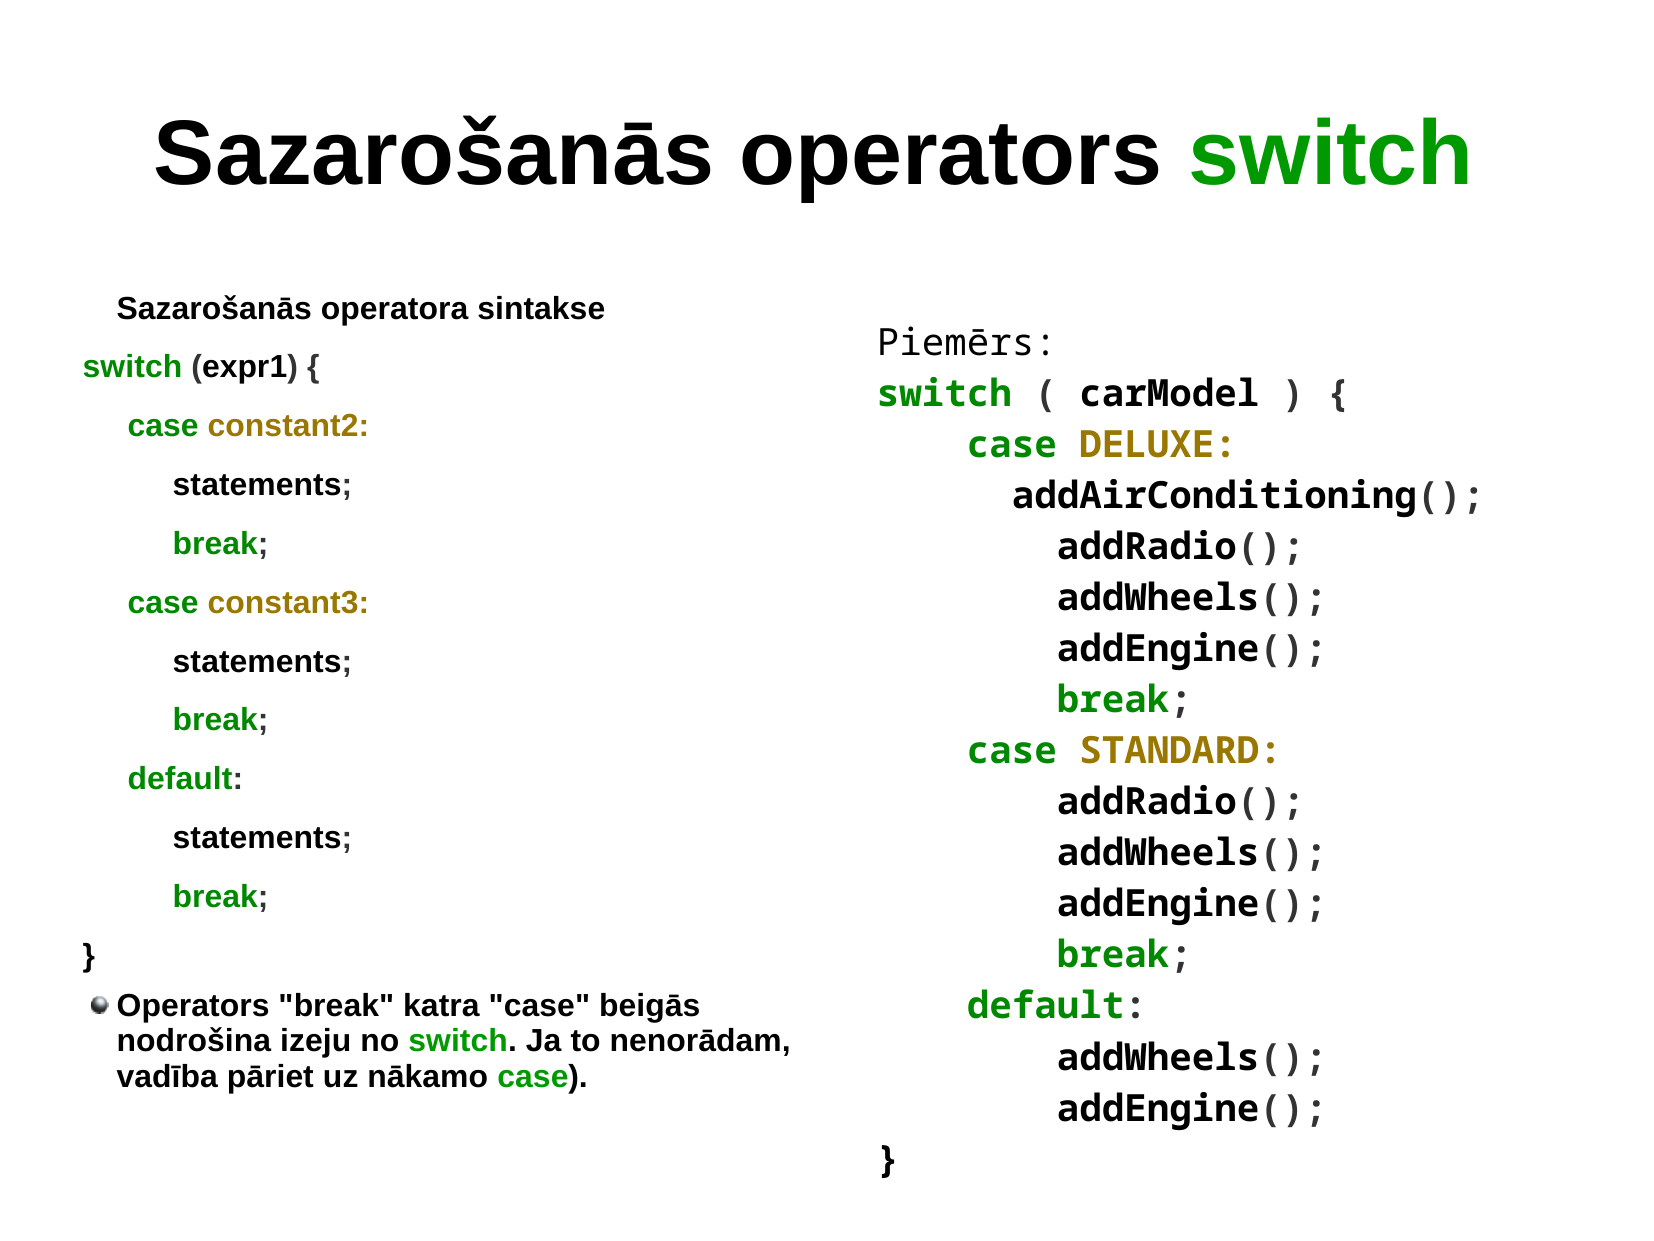

# Sazarošanās operators switch
Sazarošanās operatora sintakse
switch (expr1) {
 case constant2:
 statements;
 break;
 case constant3:
 statements;
 break;
 default:
 statements;
 break;
}
Operators "break" katra "case" beigās nodrošina izeju no switch. Ja to nenorādam, vadība pāriet uz nākamo case).
Piemērs:
switch ( carModel ) {
 case DELUXE:
 addAirConditioning();
 addRadio();
 addWheels();
 addEngine();
 break;
 case STANDARD:
 addRadio();
 addWheels();
 addEngine();
 break;
 default:
 addWheels();
 addEngine();
}